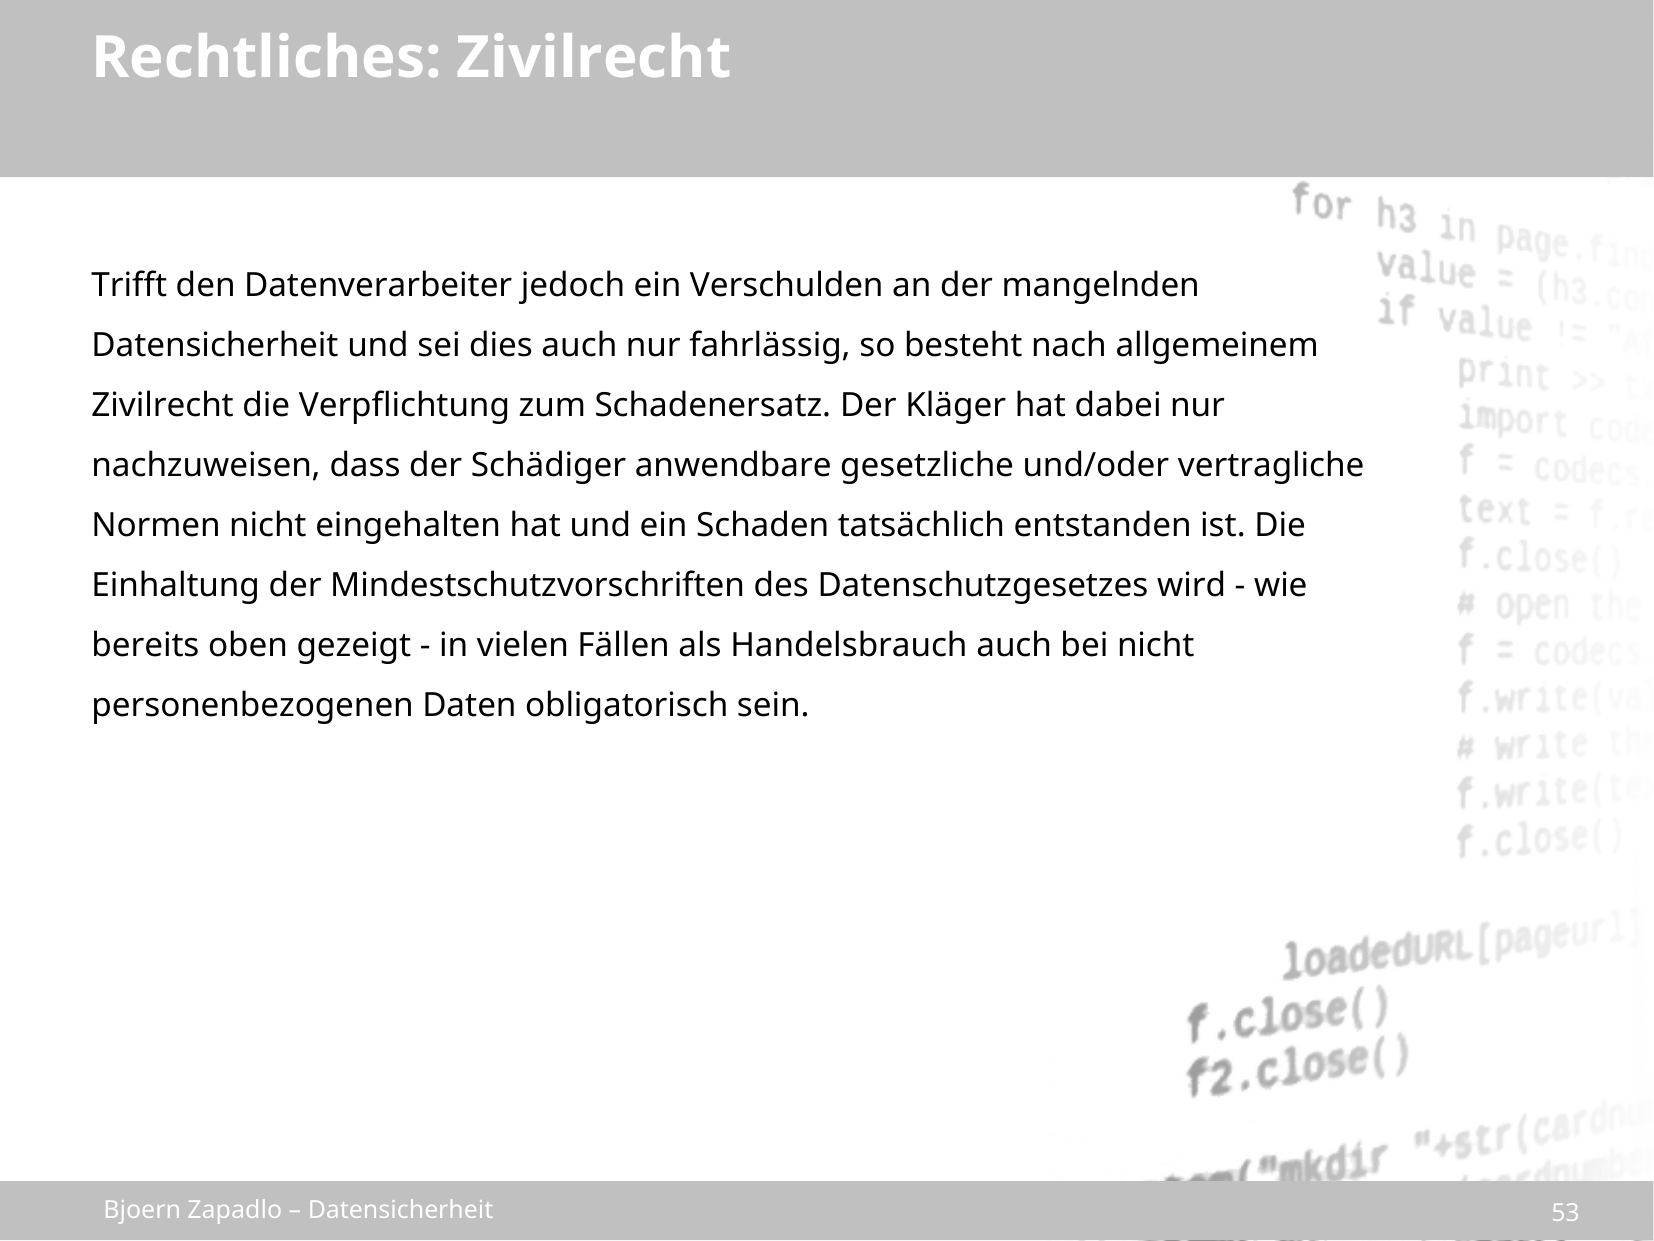

Rechtliches: Zivilrecht
Trifft den Datenverarbeiter jedoch ein Verschulden an der mangelnden Datensicherheit und sei dies auch nur fahrlässig, so besteht nach allgemeinem Zivilrecht die Verpflichtung zum Schadenersatz. Der Kläger hat dabei nur nachzuweisen, dass der Schädiger anwendbare gesetzliche und/oder vertragliche Normen nicht eingehalten hat und ein Schaden tatsächlich entstanden ist. Die Einhaltung der Mindestschutzvorschriften des Datenschutzgesetzes wird - wie bereits oben gezeigt - in vielen Fällen als Handelsbrauch auch bei nicht personenbezogenen Daten obligatorisch sein.